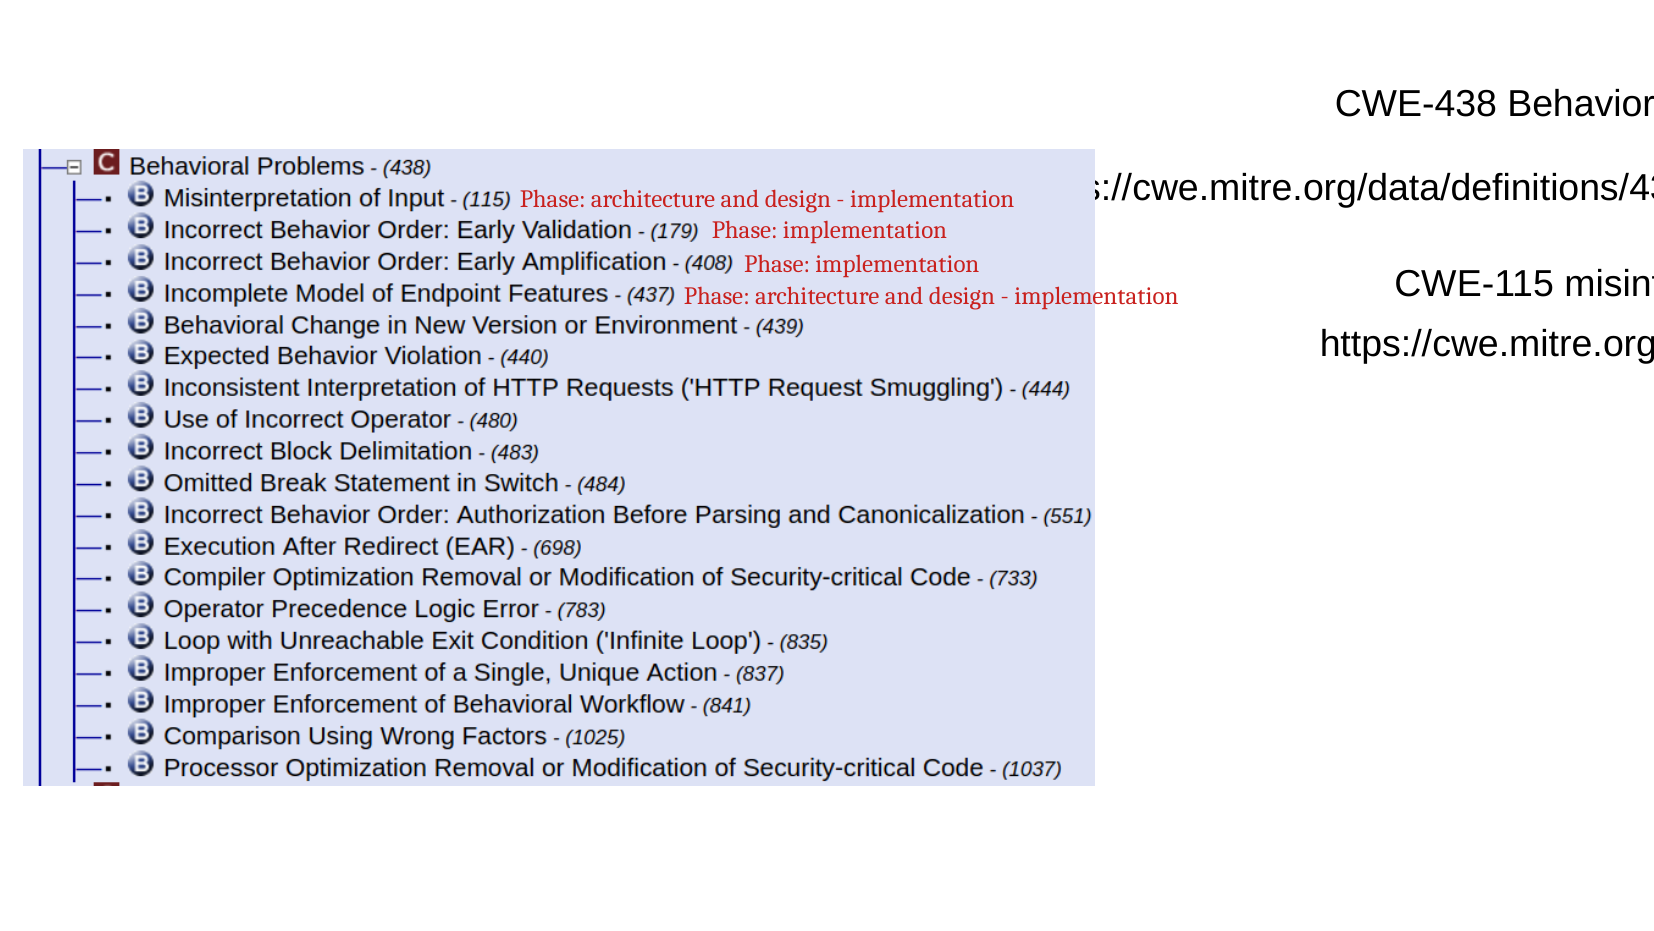

CWE-438 Behavior
https://cwe.mitre.org/data/definitions/438.html
Phase: architecture and design - implementation
Phase: implementation
Phase: implementation
CWE-115 misinterpretation of inputs
Phase: architecture and design - implementation
https://cwe.mitre.org/data/definitions/115.html